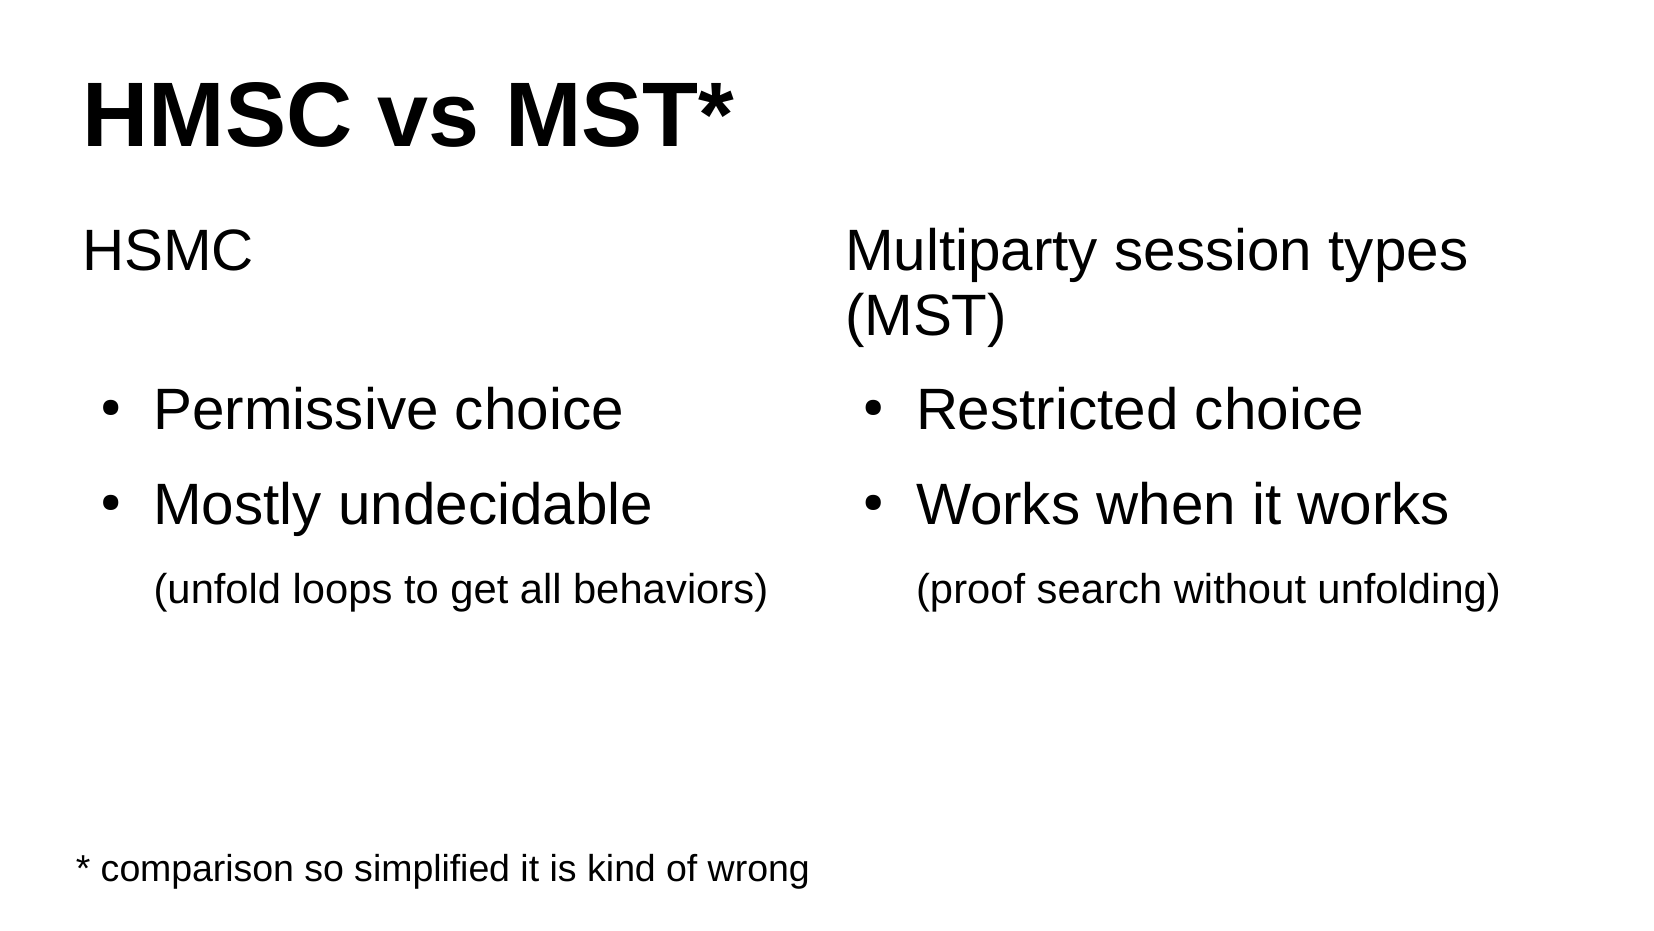

# HMSC vs MST*
HSMC
Permissive choice
Mostly undecidable
(unfold loops to get all behaviors)
Multiparty session types (MST)
Restricted choice
Works when it works
(proof search without unfolding)
* comparison so simplified it is kind of wrong